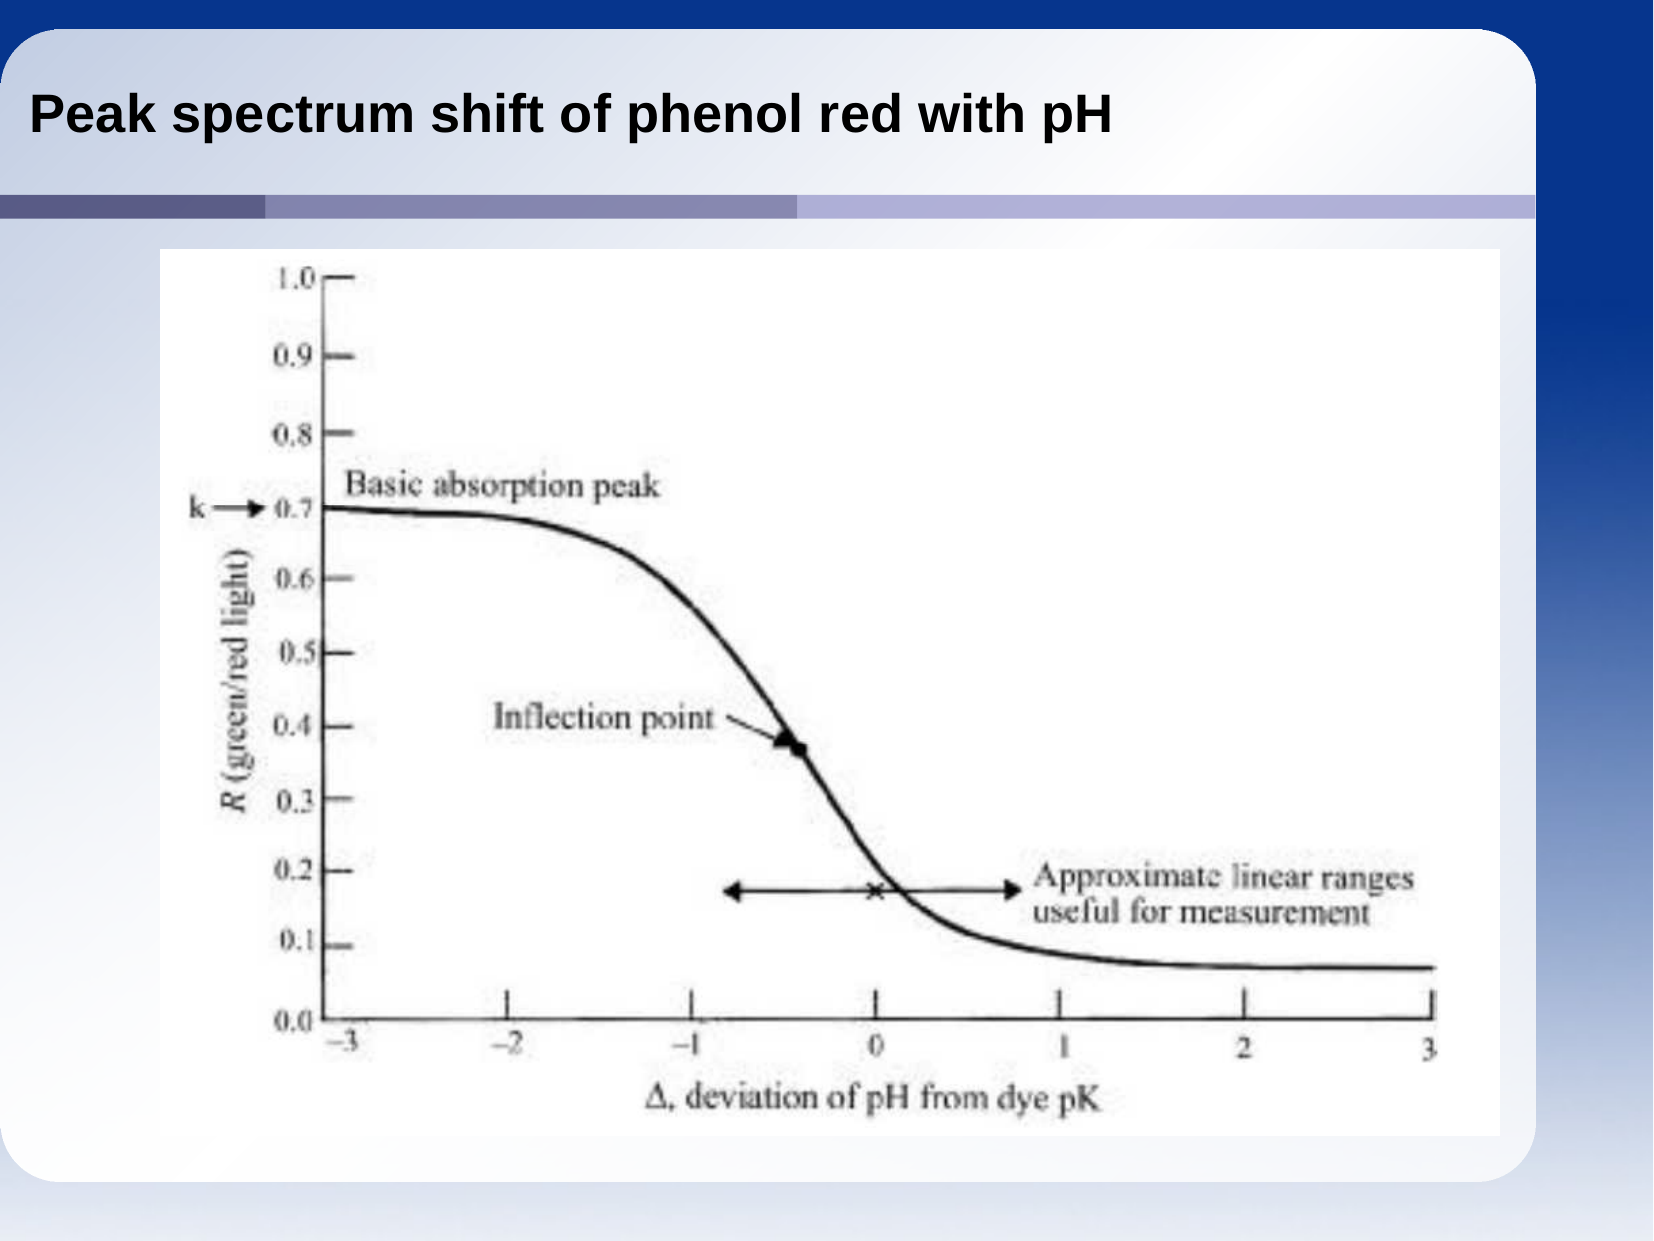

# Peak spectrum shift of phenol red with pH